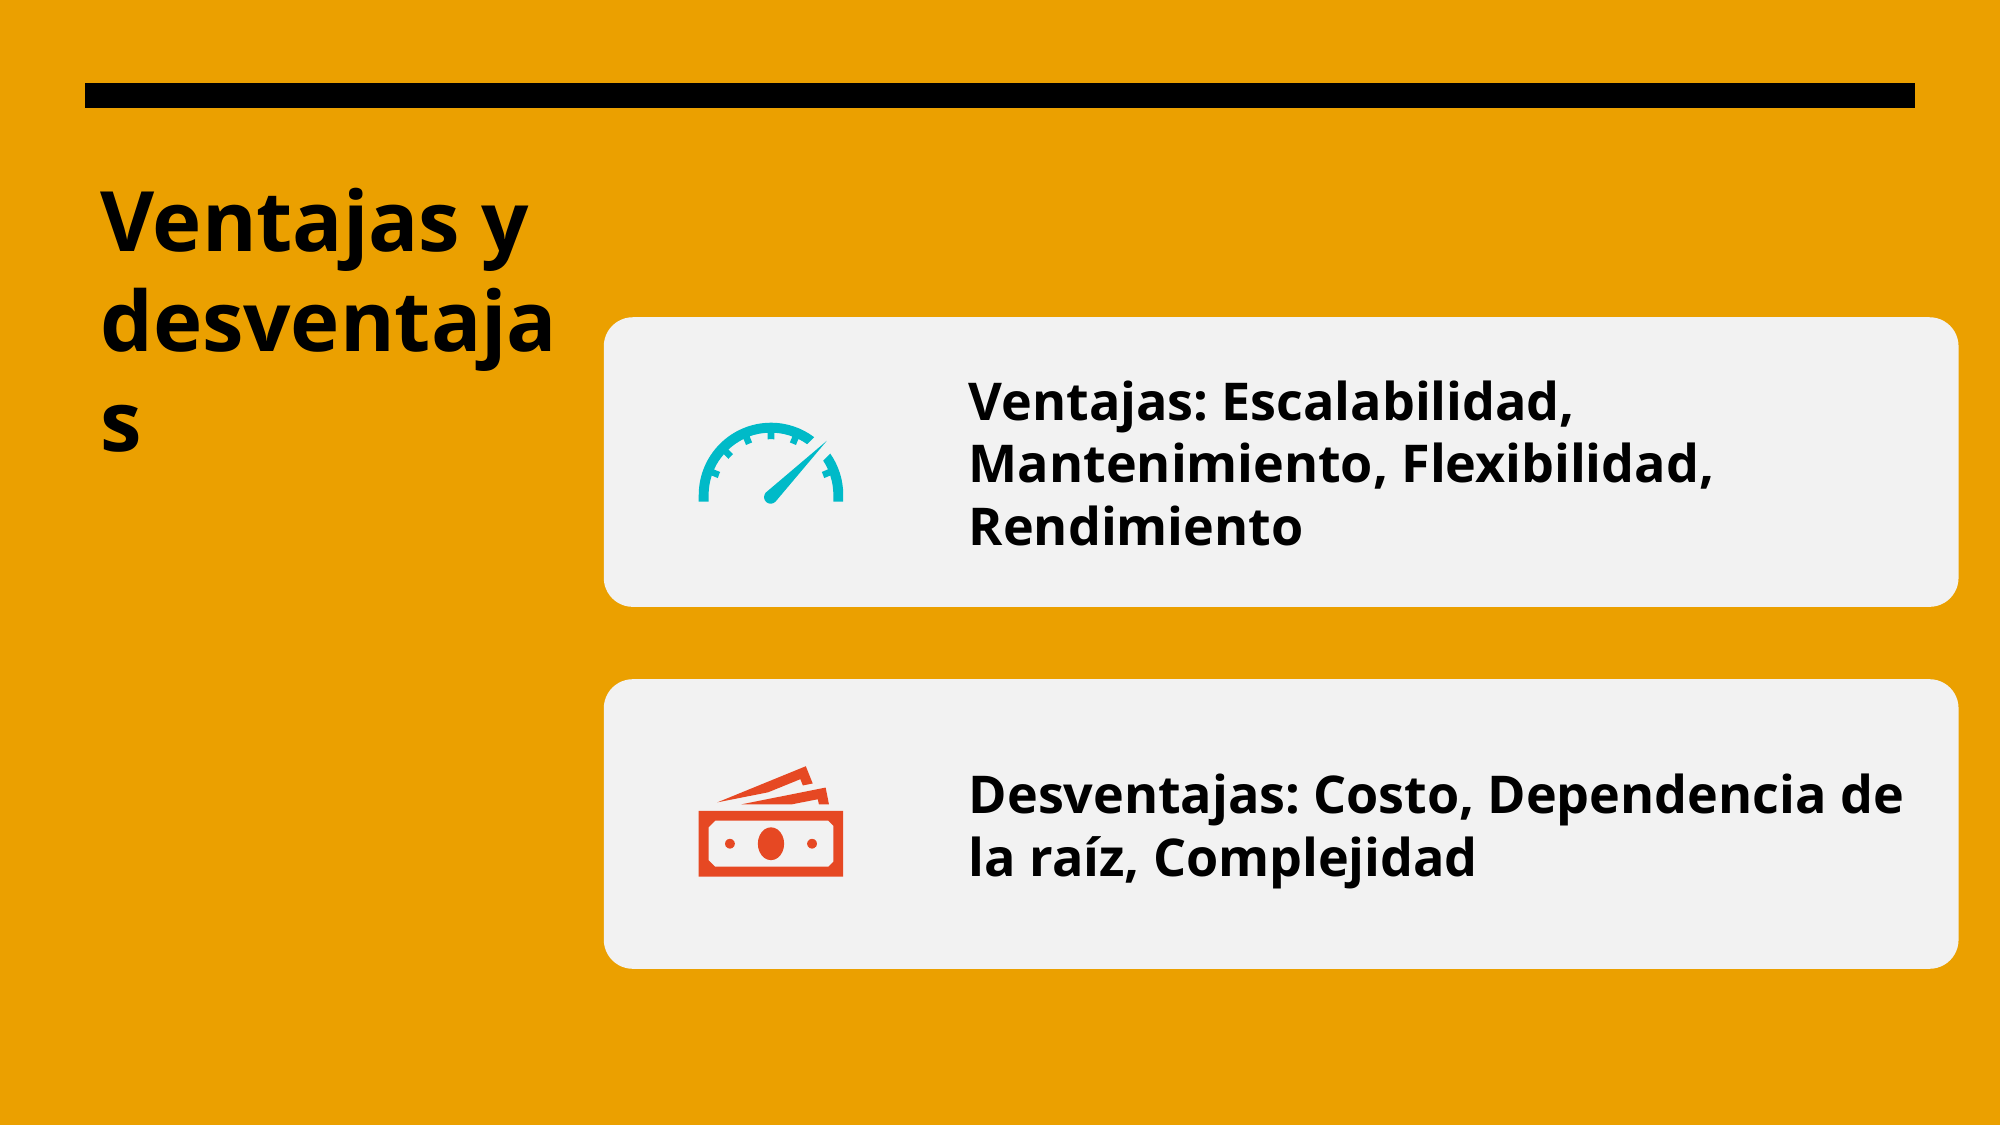

# Ventajas y desventajas
Ventajas: Escalabilidad, Mantenimiento, Flexibilidad, Rendimiento
Desventajas: Costo, Dependencia de la raíz, Complejidad